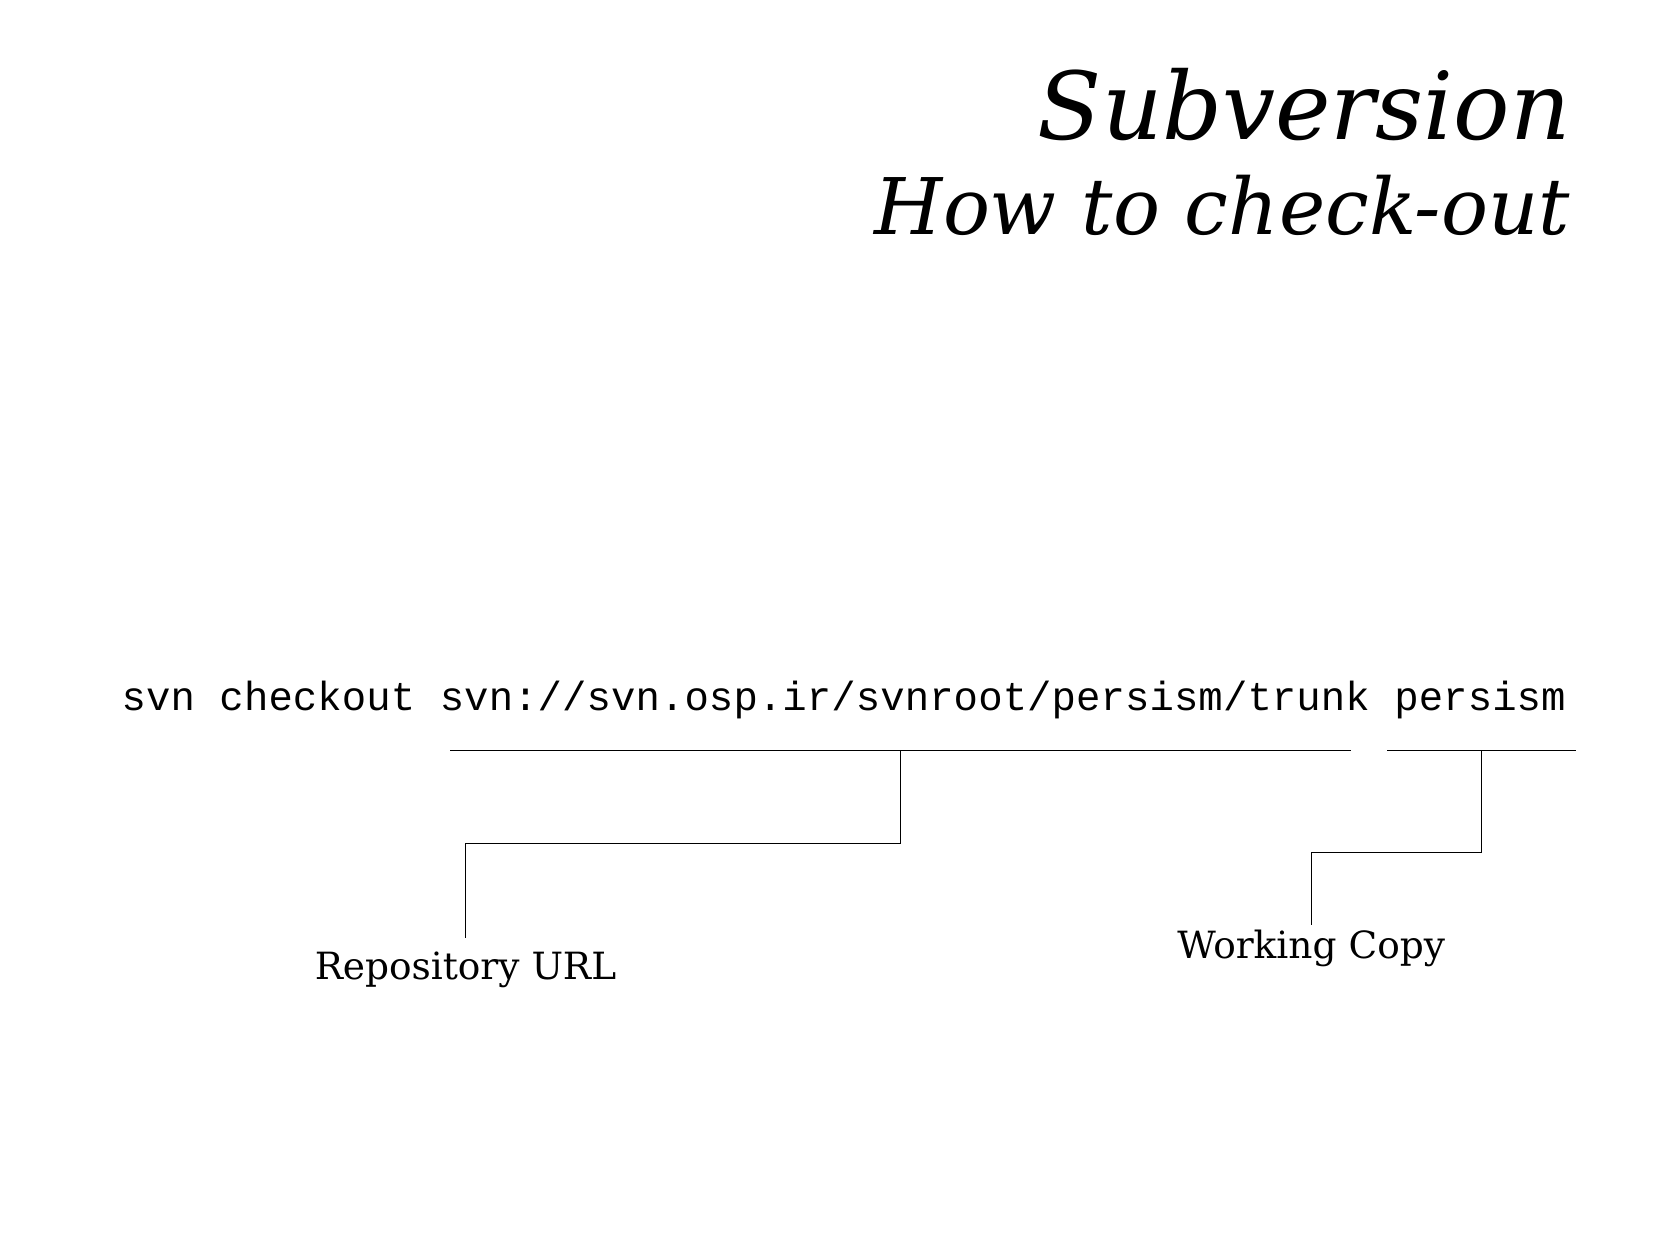

# Subversion How to check-out
svn checkout svn://svn.osp.ir/svnroot/persism/trunk persism
Working Copy
Repository URL